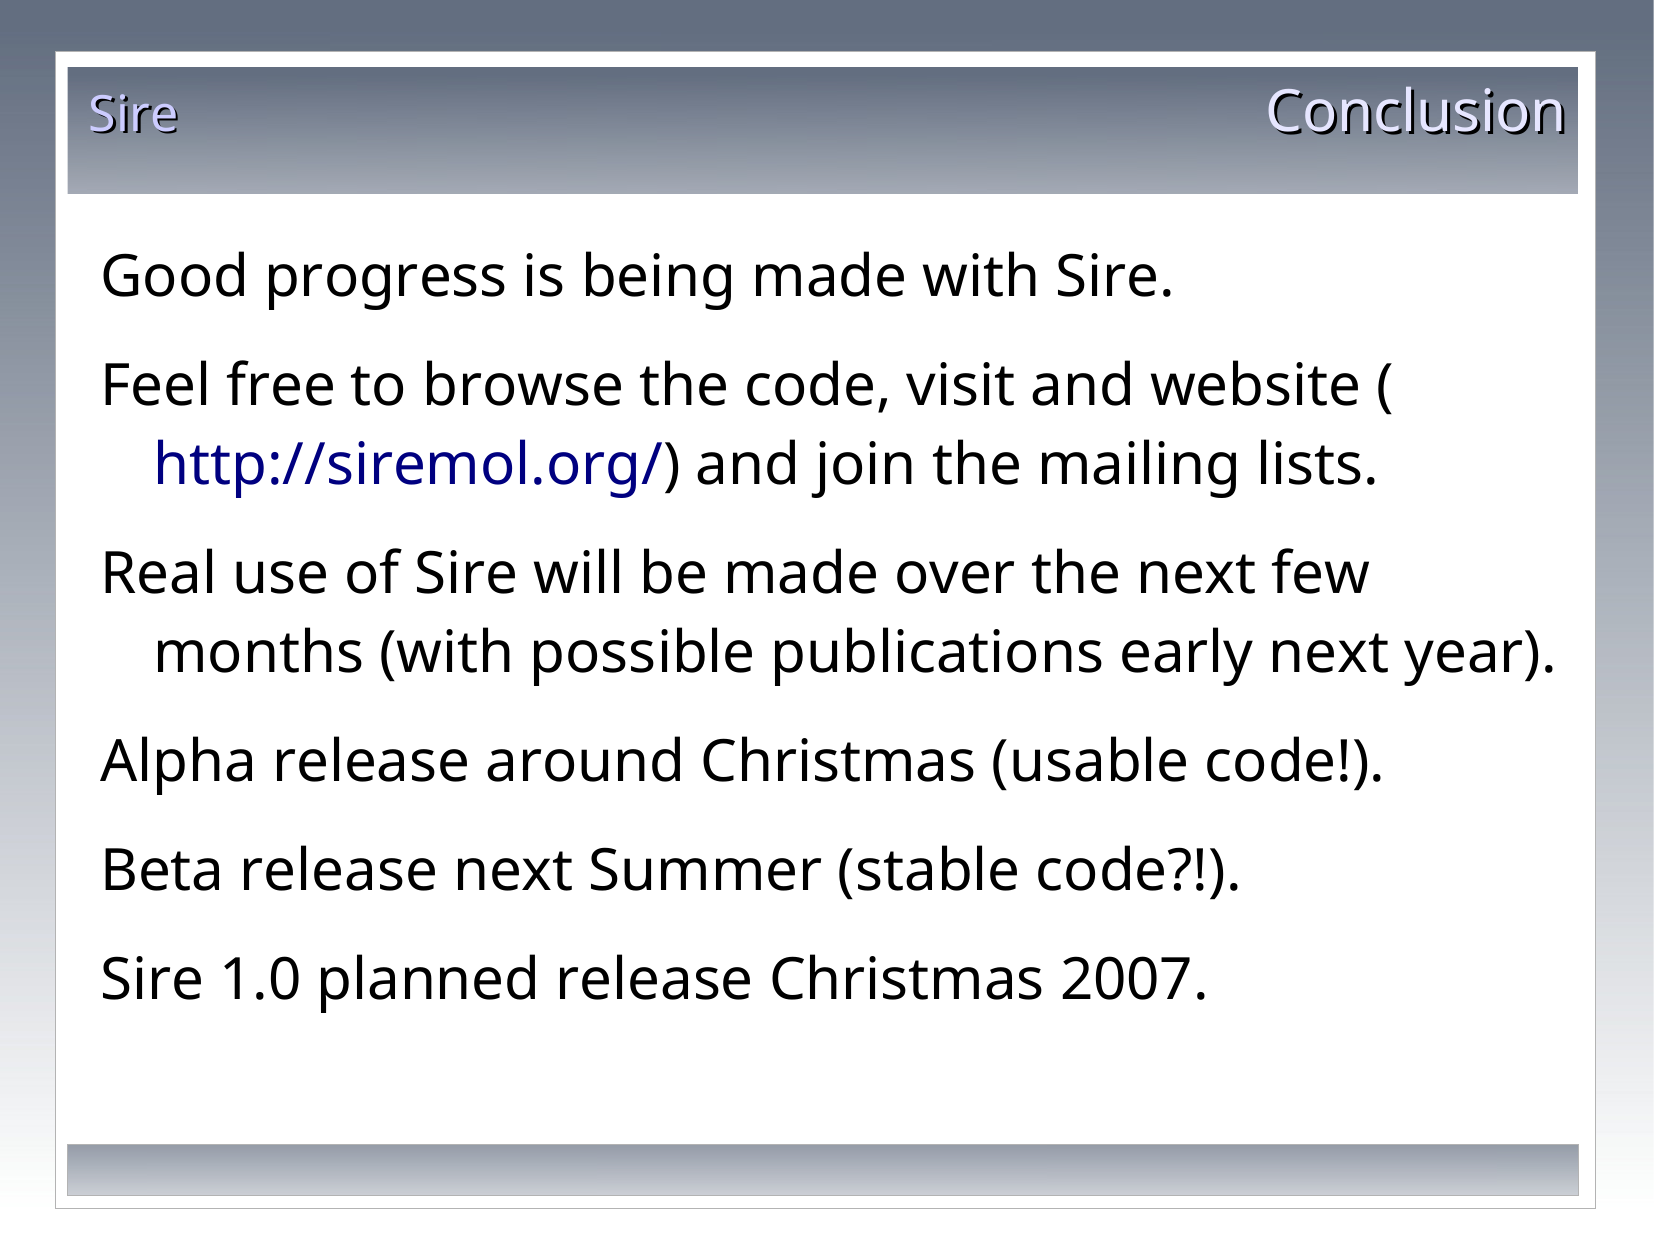

# Conclusion
Good progress is being made with Sire.
Feel free to browse the code, visit and website (http://siremol.org/) and join the mailing lists.
Real use of Sire will be made over the next few months (with possible publications early next year).
Alpha release around Christmas (usable code!).
Beta release next Summer (stable code?!).
Sire 1.0 planned release Christmas 2007.